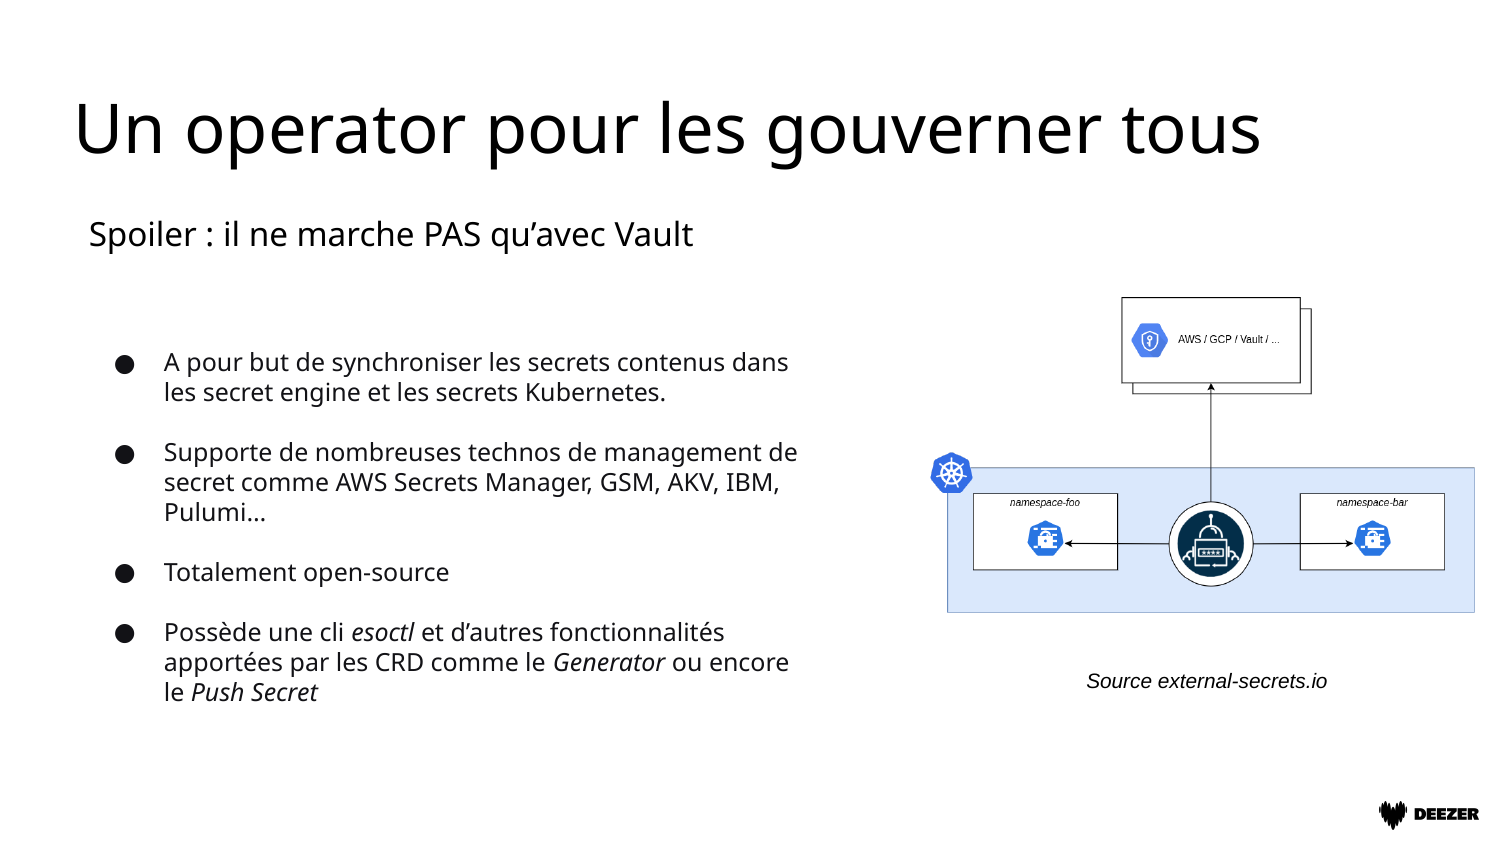

# Un operator pour les gouverner tous
Spoiler : il ne marche PAS qu’avec Vault
A pour but de synchroniser les secrets contenus dans les secret engine et les secrets Kubernetes.
Supporte de nombreuses technos de management de secret comme AWS Secrets Manager, GSM, AKV, IBM, Pulumi…
Totalement open-source
Possède une cli esoctl et d’autres fonctionnalités apportées par les CRD comme le Generator ou encore le Push Secret
Source external-secrets.io